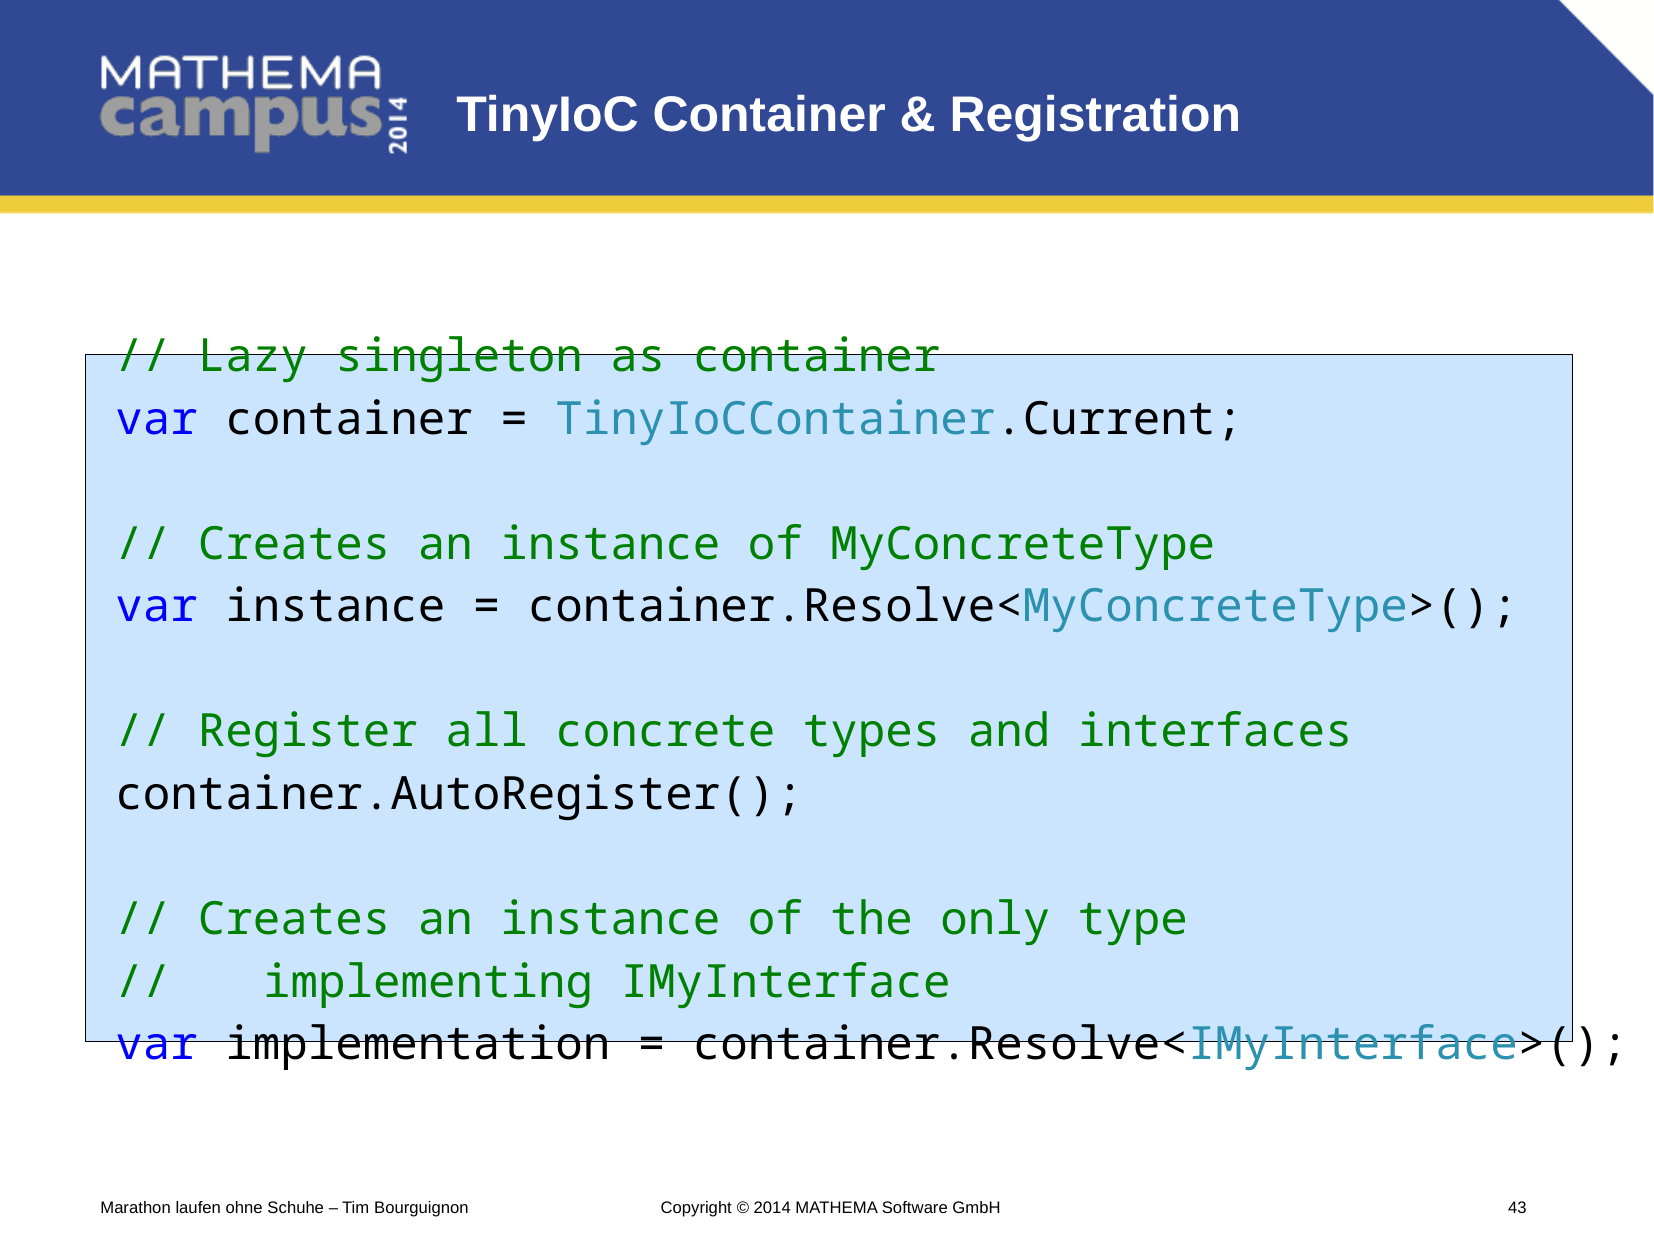

# TinyIoC Container & Registration
// Lazy singleton as container
var container = TinyIoCContainer.Current;
// Creates an instance of MyConcreteType
var instance = container.Resolve<MyConcreteType>();
// Register all concrete types and interfaces
container.AutoRegister();
// Creates an instance of the only type
// 	implementing IMyInterface
var implementation = container.Resolve<IMyInterface>();